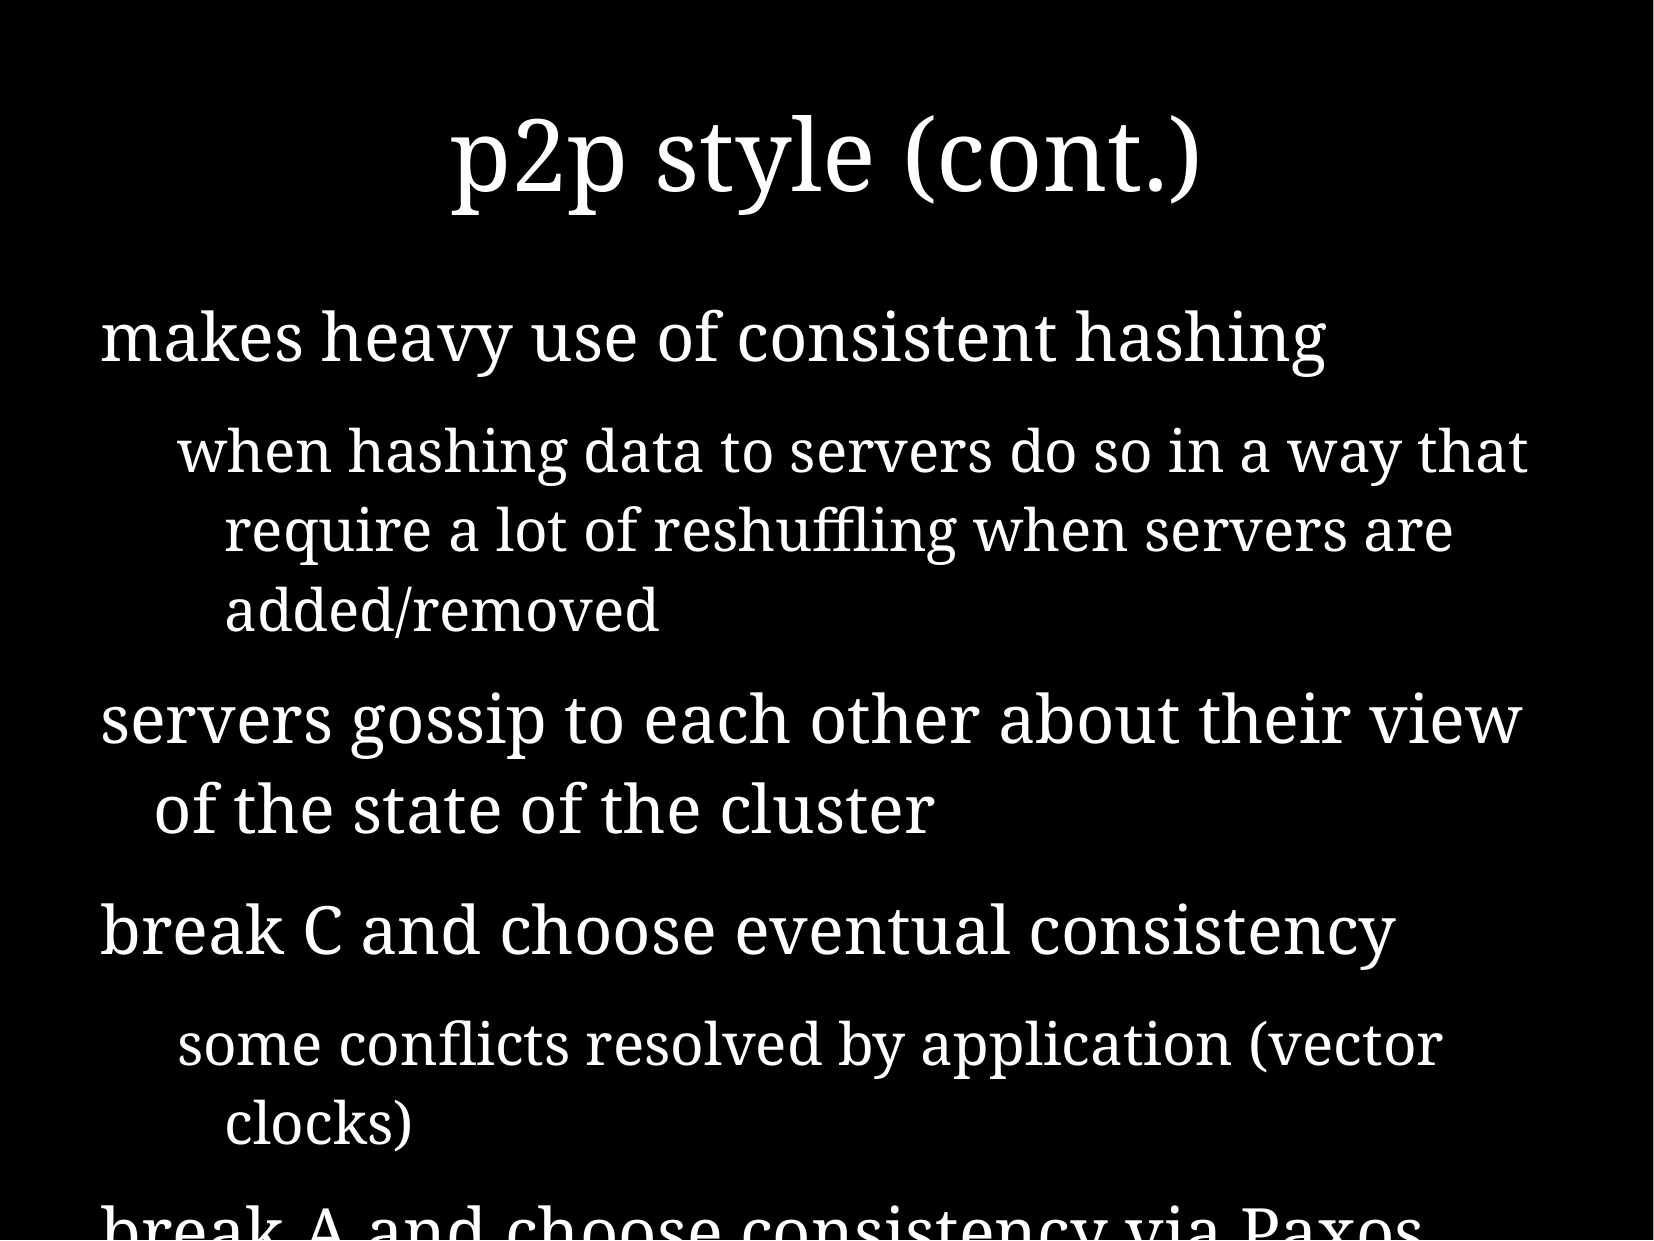

# p2p style (cont.)
makes heavy use of consistent hashing
when hashing data to servers do so in a way that require a lot of reshuffling when servers are added/removed
servers gossip to each other about their view of the state of the cluster
break C and choose eventual consistency
some conflicts resolved by application (vector clocks)
break A and choose consistency via Paxos
google's chubby lock manager is a good example